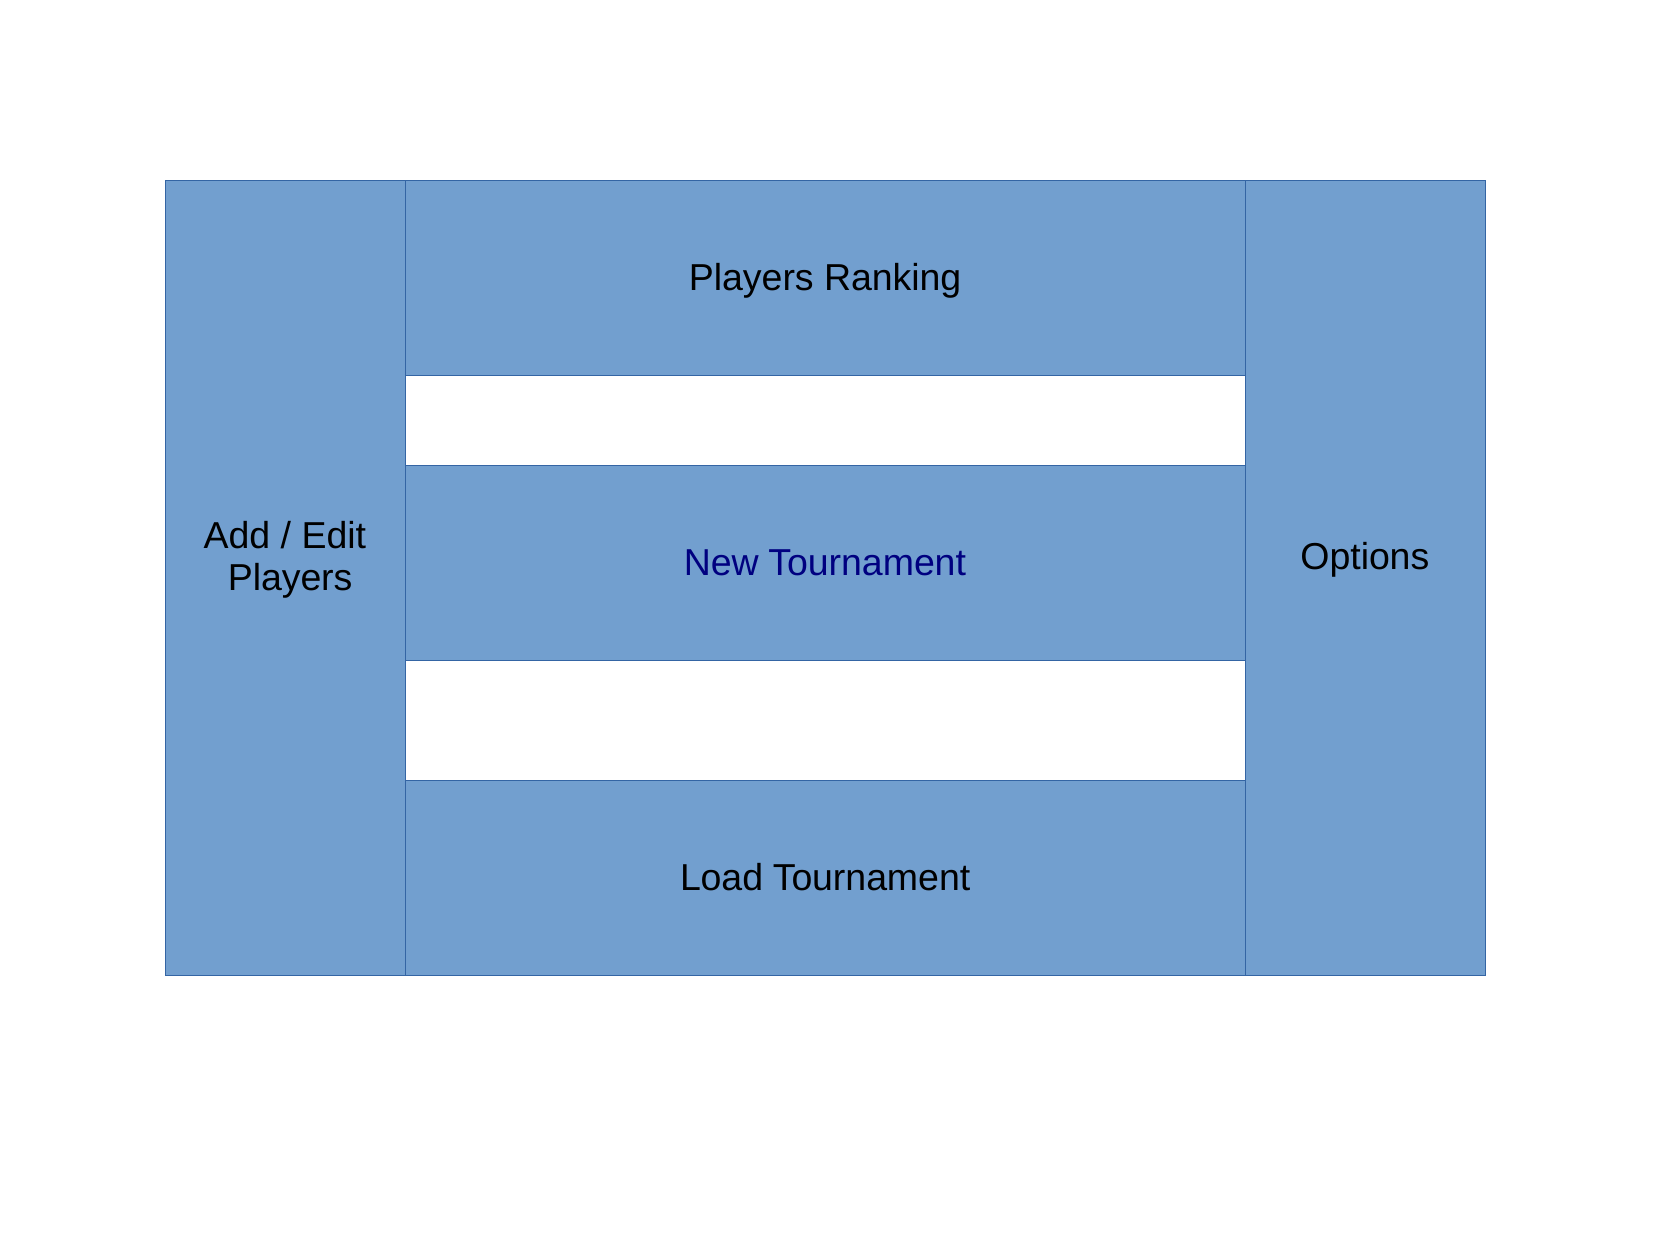

Add / Edit
 Players
Players Ranking
Options
New Tournament
Load Tournament